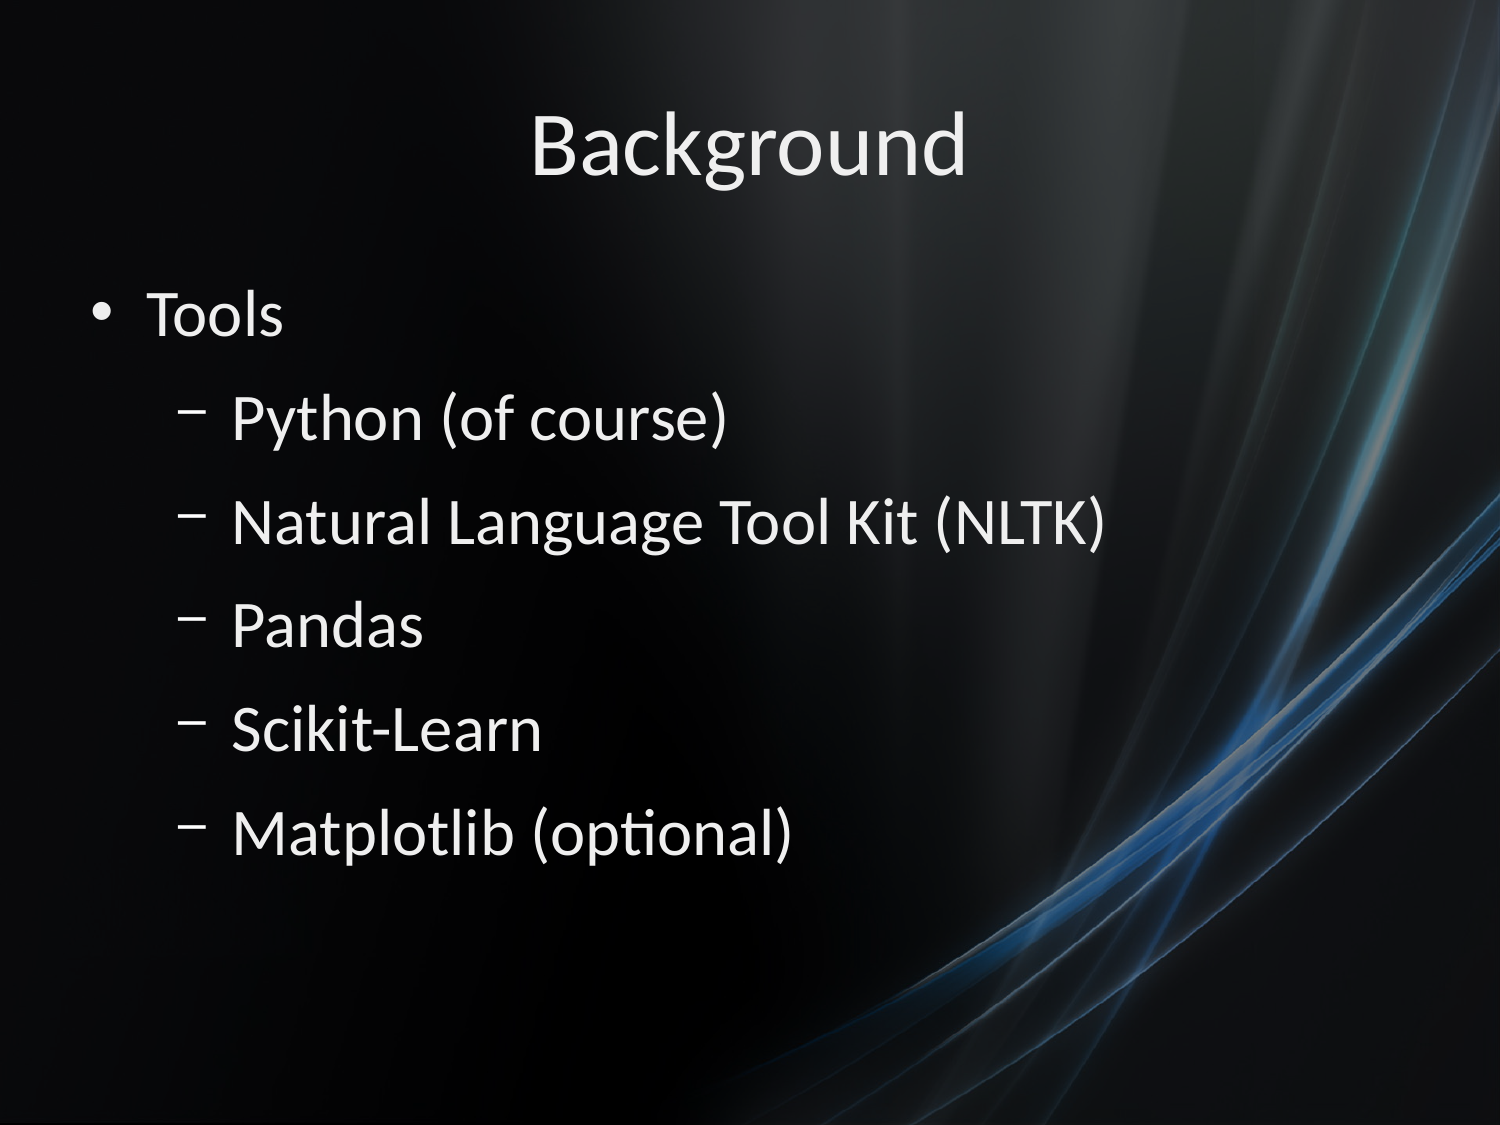

# Background
Tools
Python (of course)
Natural Language Tool Kit (NLTK)
Pandas
Scikit-Learn
Matplotlib (optional)